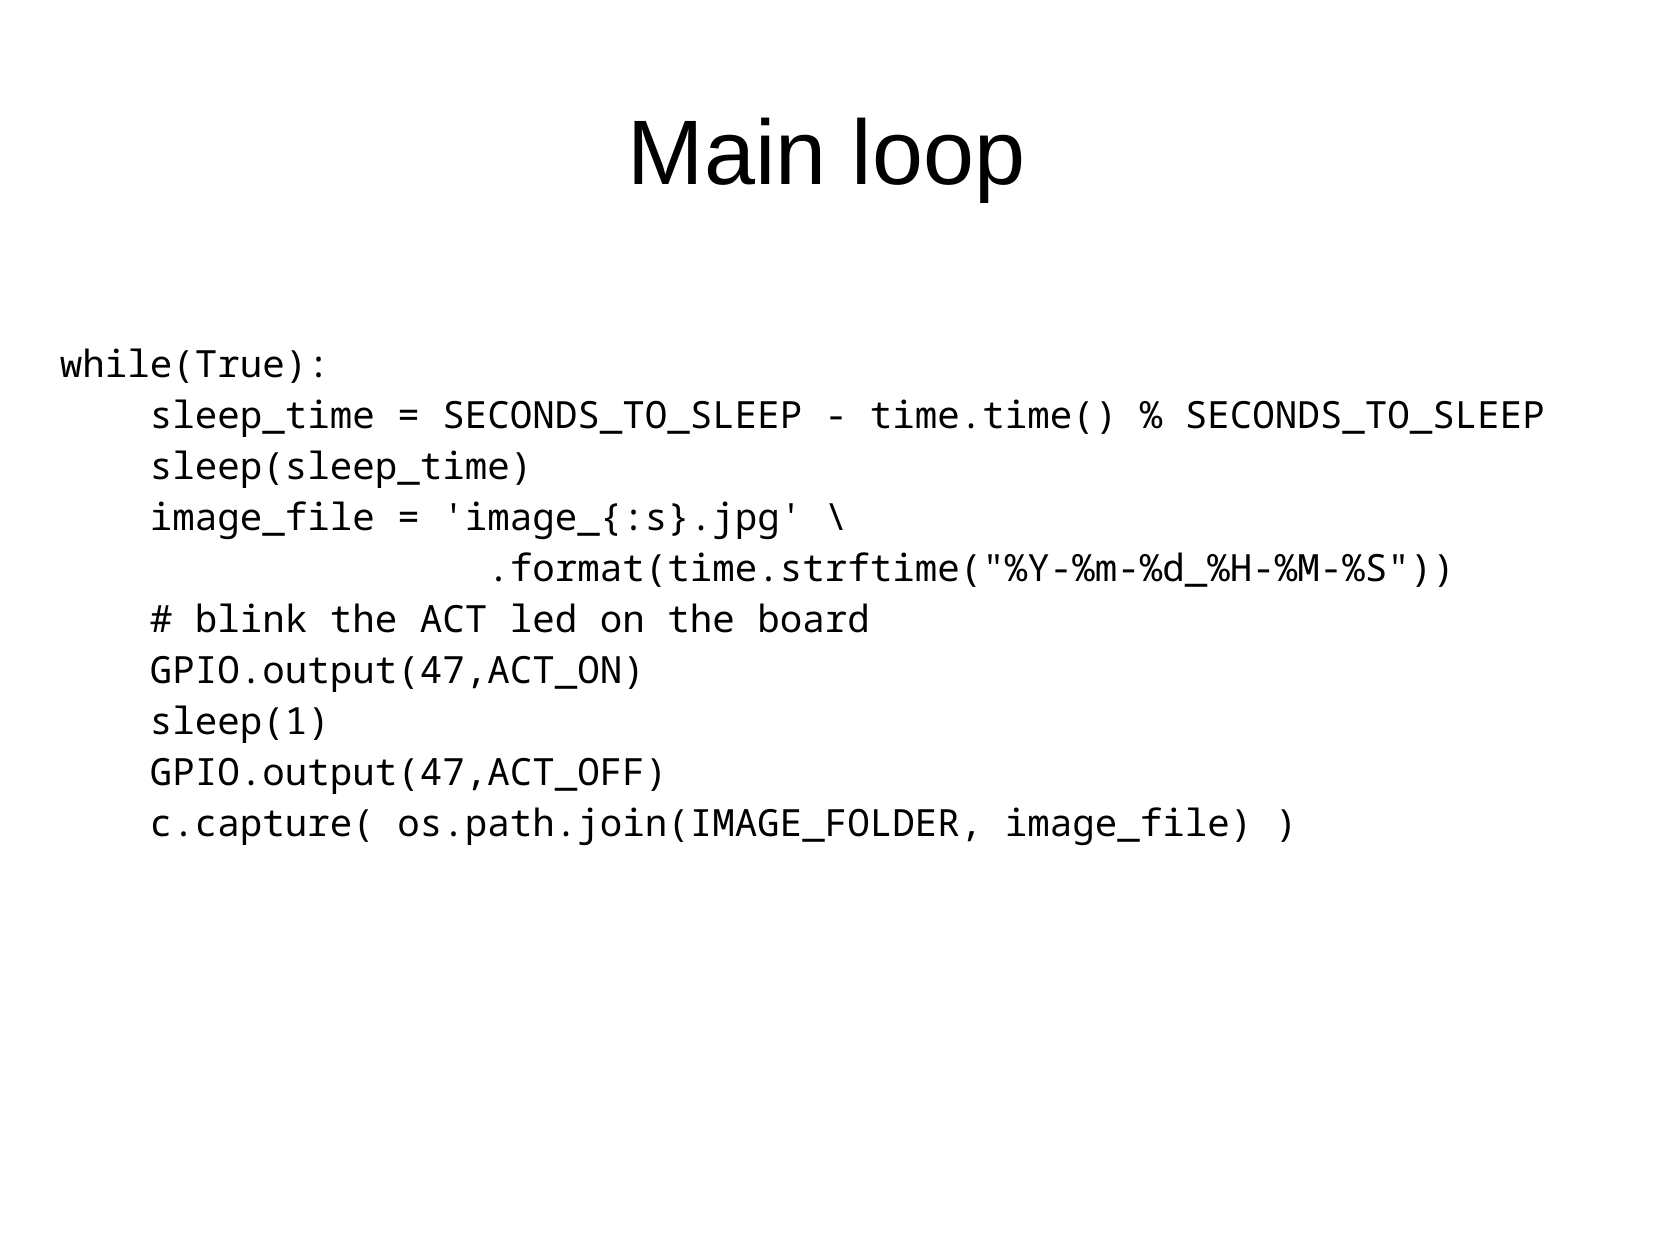

# Main loop
while(True):
 sleep_time = SECONDS_TO_SLEEP - time.time() % SECONDS_TO_SLEEP
 sleep(sleep_time)
 image_file = 'image_{:s}.jpg' \
 .format(time.strftime("%Y-%m-%d_%H-%M-%S"))
 # blink the ACT led on the board
 GPIO.output(47,ACT_ON)
 sleep(1)
 GPIO.output(47,ACT_OFF)
 c.capture( os.path.join(IMAGE_FOLDER, image_file) )